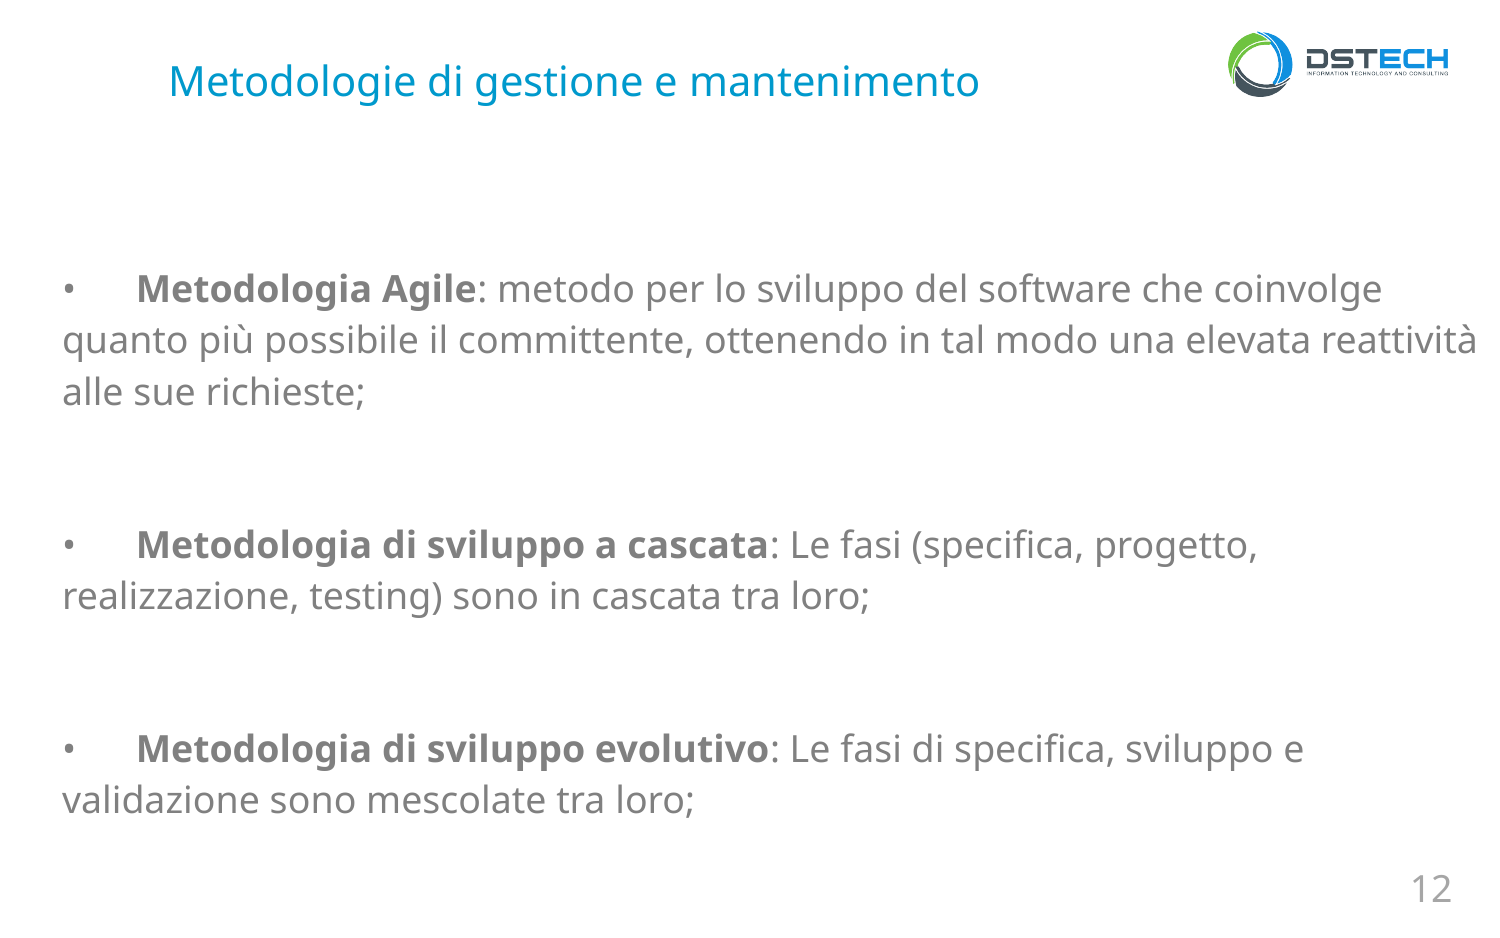

Metodologie di gestione e mantenimento
•	Metodologia Agile: metodo per lo sviluppo del software che coinvolge quanto più possibile il committente, ottenendo in tal modo una elevata reattività alle sue richieste;
• 	Metodologia di sviluppo a cascata: Le fasi (specifica, progetto, realizzazione, testing) sono in cascata tra loro;
• 	Metodologia di sviluppo evolutivo: Le fasi di specifica, sviluppo e validazione sono mescolate tra loro;
12